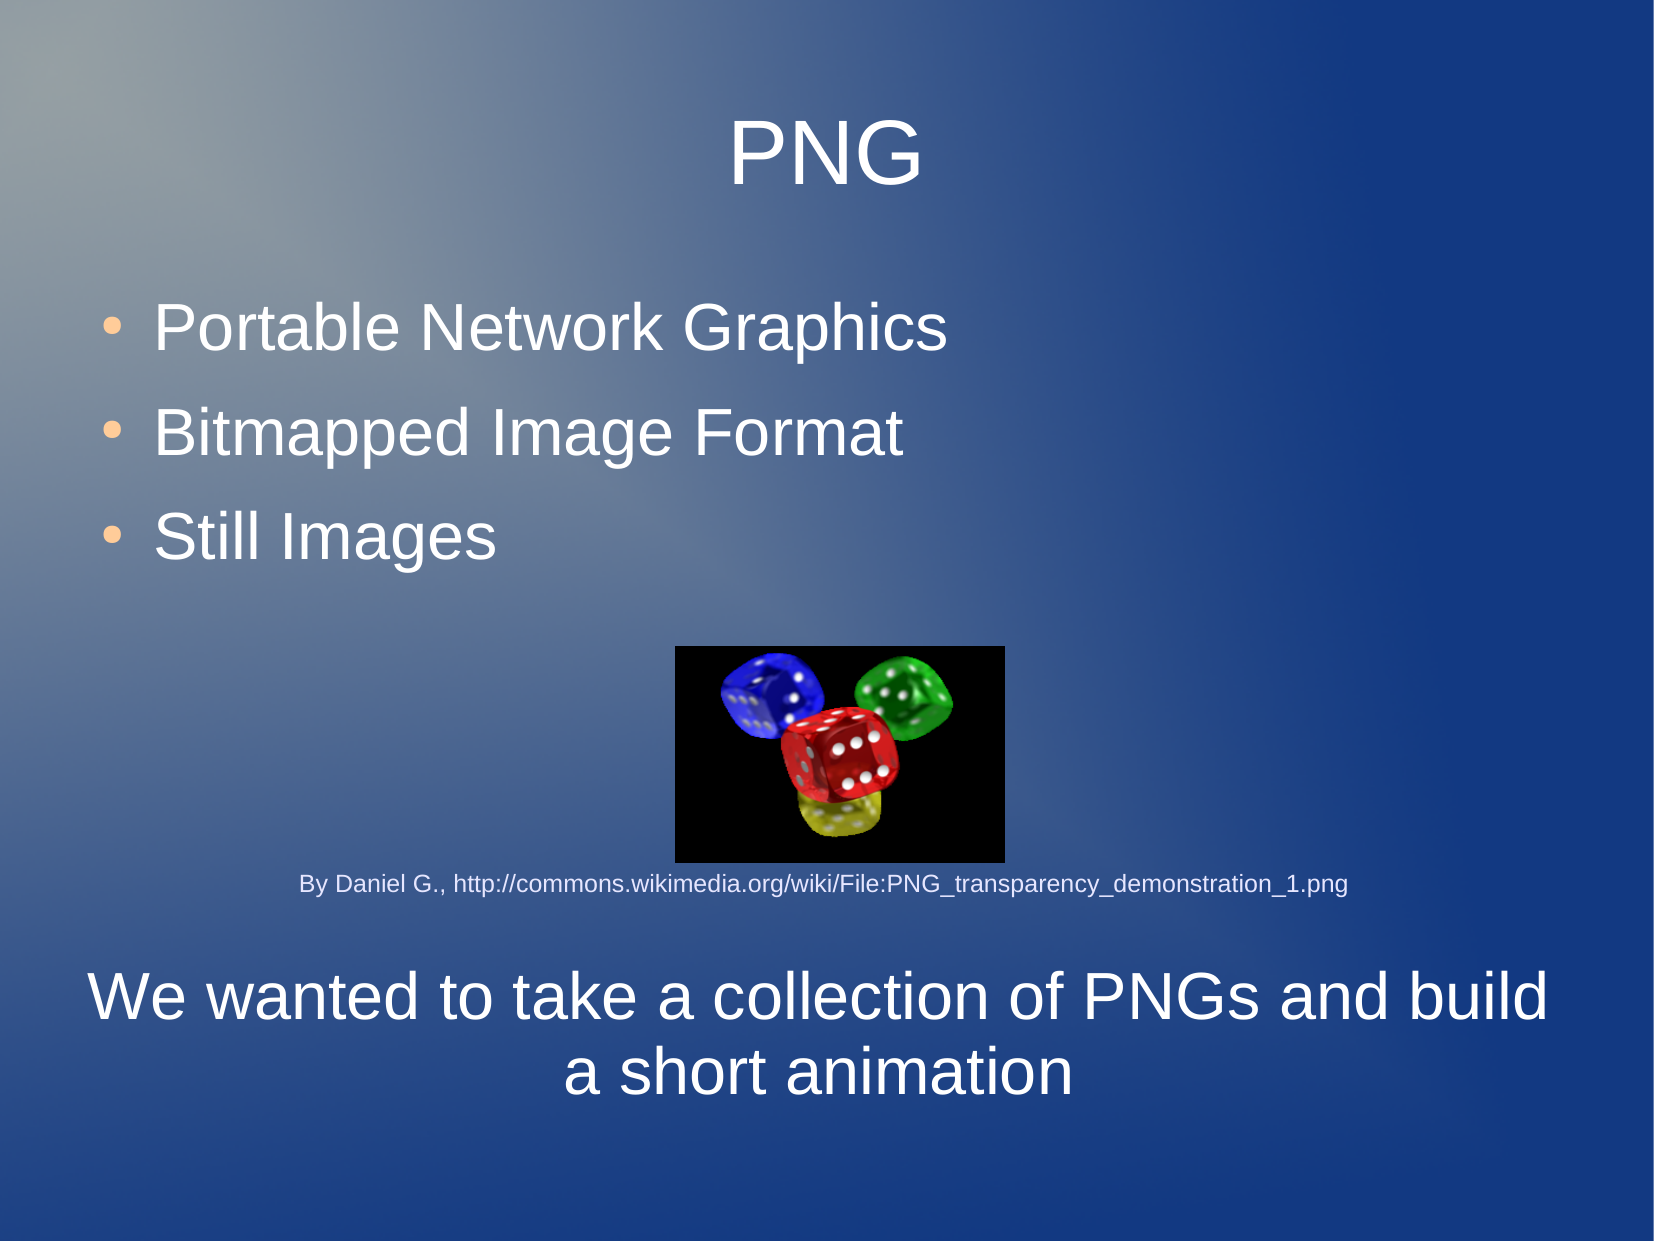

# PNG
Portable Network Graphics
Bitmapped Image Format
Still Images
By Daniel G., http://commons.wikimedia.org/wiki/File:PNG_transparency_demonstration_1.png
We wanted to take a collection of PNGs and build a short animation